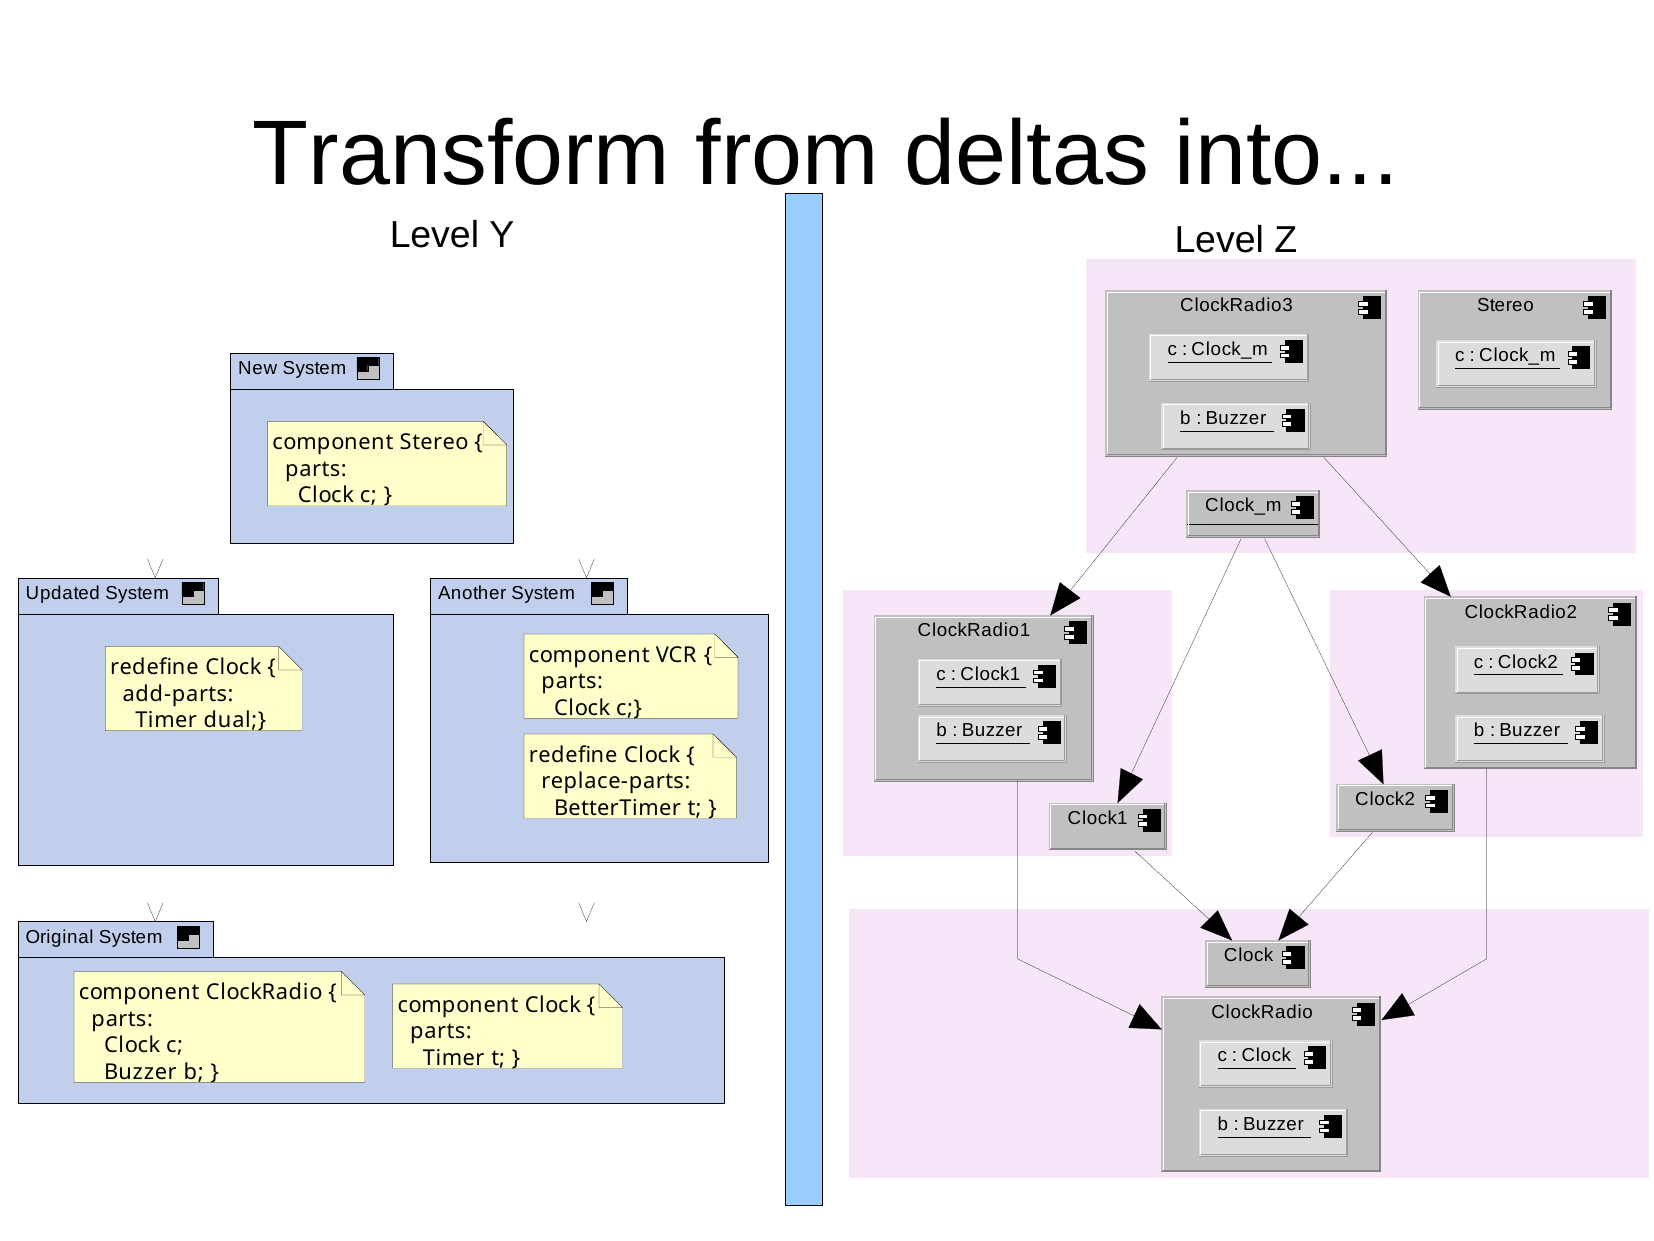

# Transform from deltas into...
Level Y
Level Z